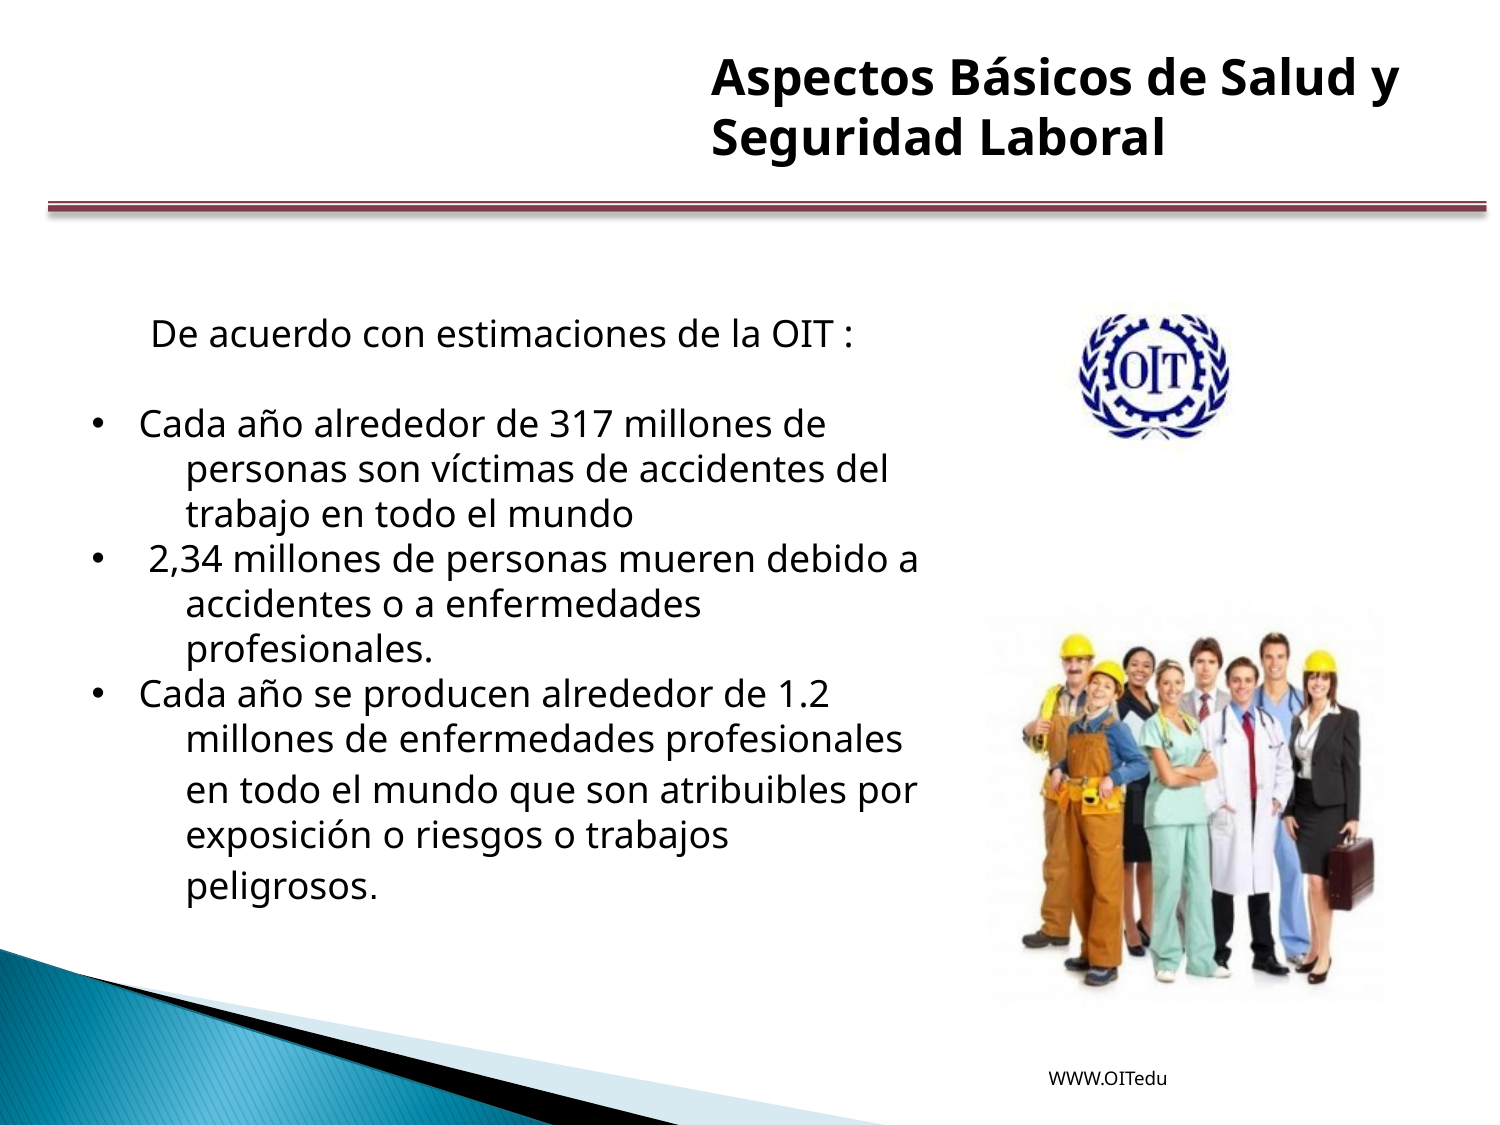

Aspectos Básicos de Salud y Seguridad Laboral
 De acuerdo con estimaciones de la OIT :
Cada año alrededor de 317 millones de personas son víctimas de accidentes del trabajo en todo el mundo
 2,34 millones de personas mueren debido a accidentes o a enfermedades profesionales.
Cada año se producen alrededor de 1.2 millones de enfermedades profesionales en todo el mundo que son atribuibles por exposición o riesgos o trabajos peligrosos.
WWW.OITedu